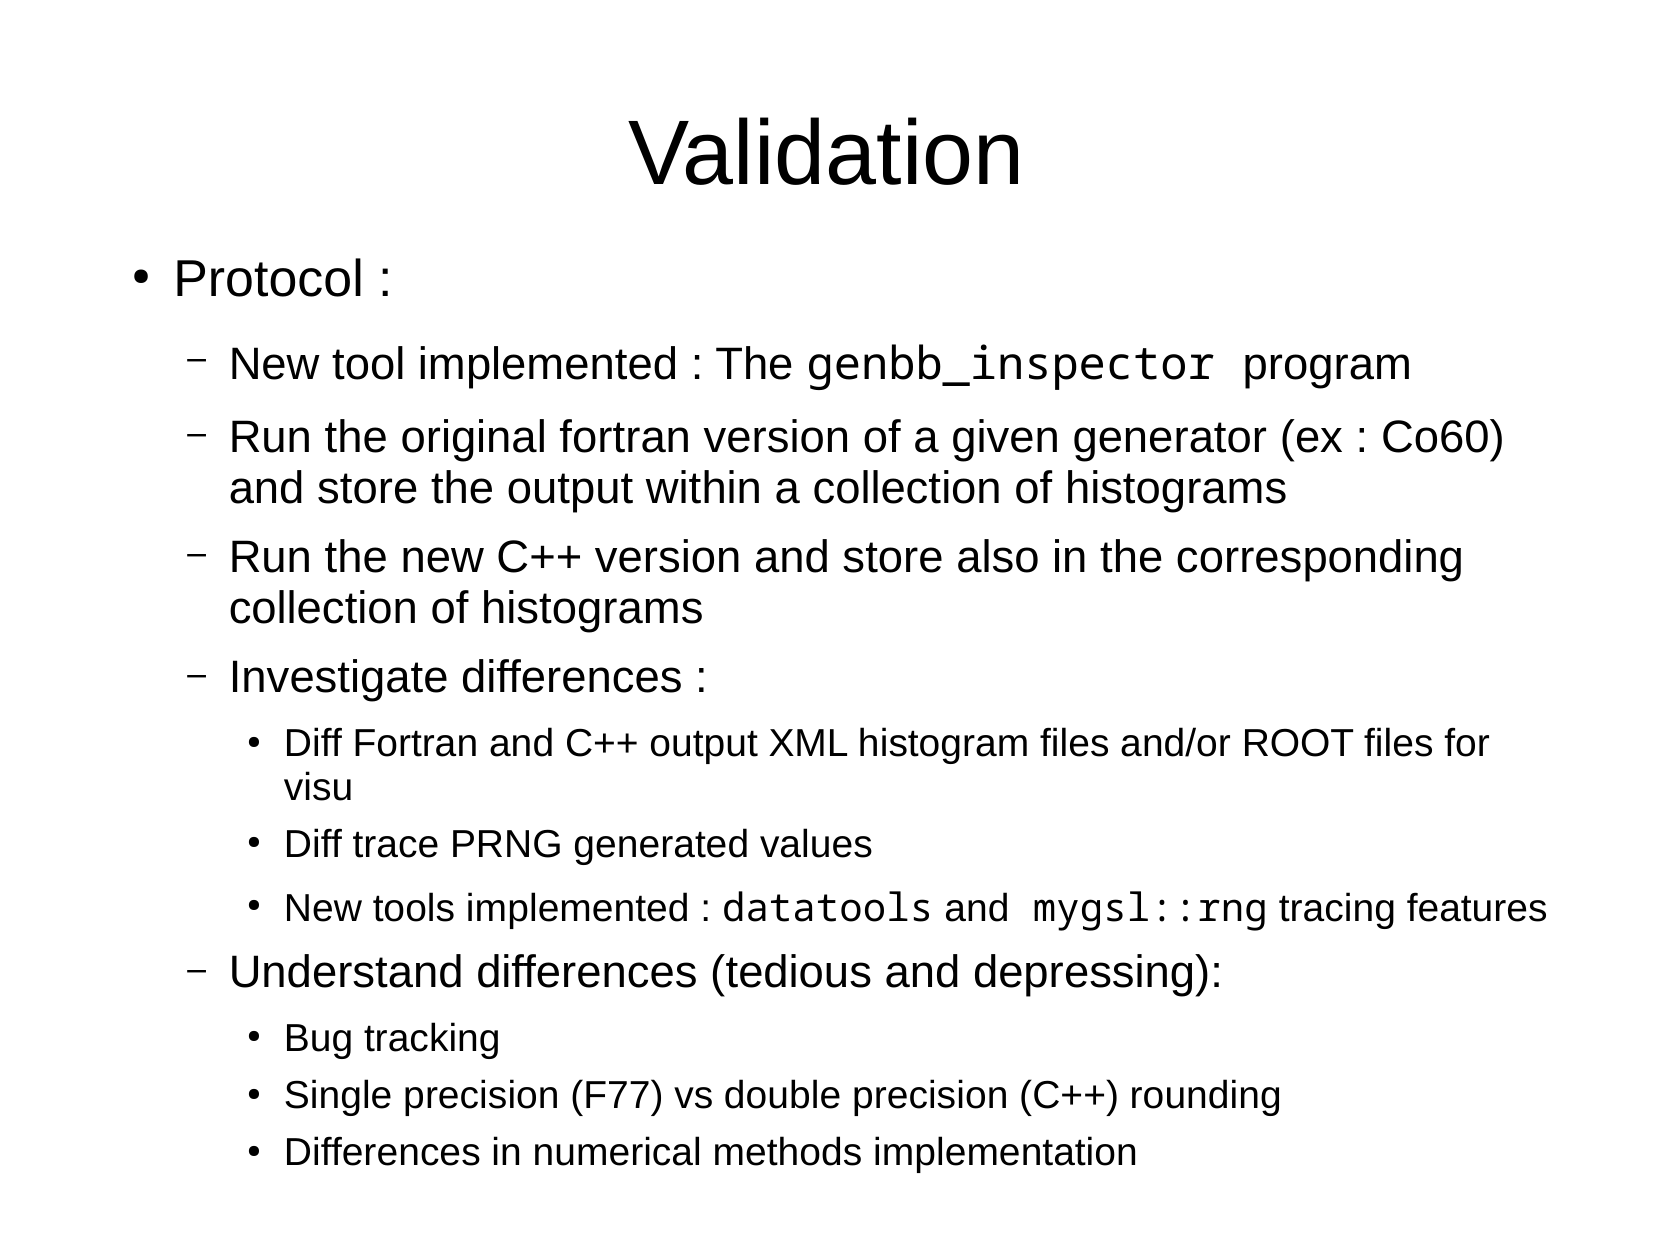

# Validation
Protocol :
New tool implemented : The genbb_inspector program
Run the original fortran version of a given generator (ex : Co60) and store the output within a collection of histograms
Run the new C++ version and store also in the corresponding collection of histograms
Investigate differences :
Diff Fortran and C++ output XML histogram files and/or ROOT files for visu
Diff trace PRNG generated values
New tools implemented : datatools and mygsl::rng tracing features
Understand differences (tedious and depressing):
Bug tracking
Single precision (F77) vs double precision (C++) rounding
Differences in numerical methods implementation